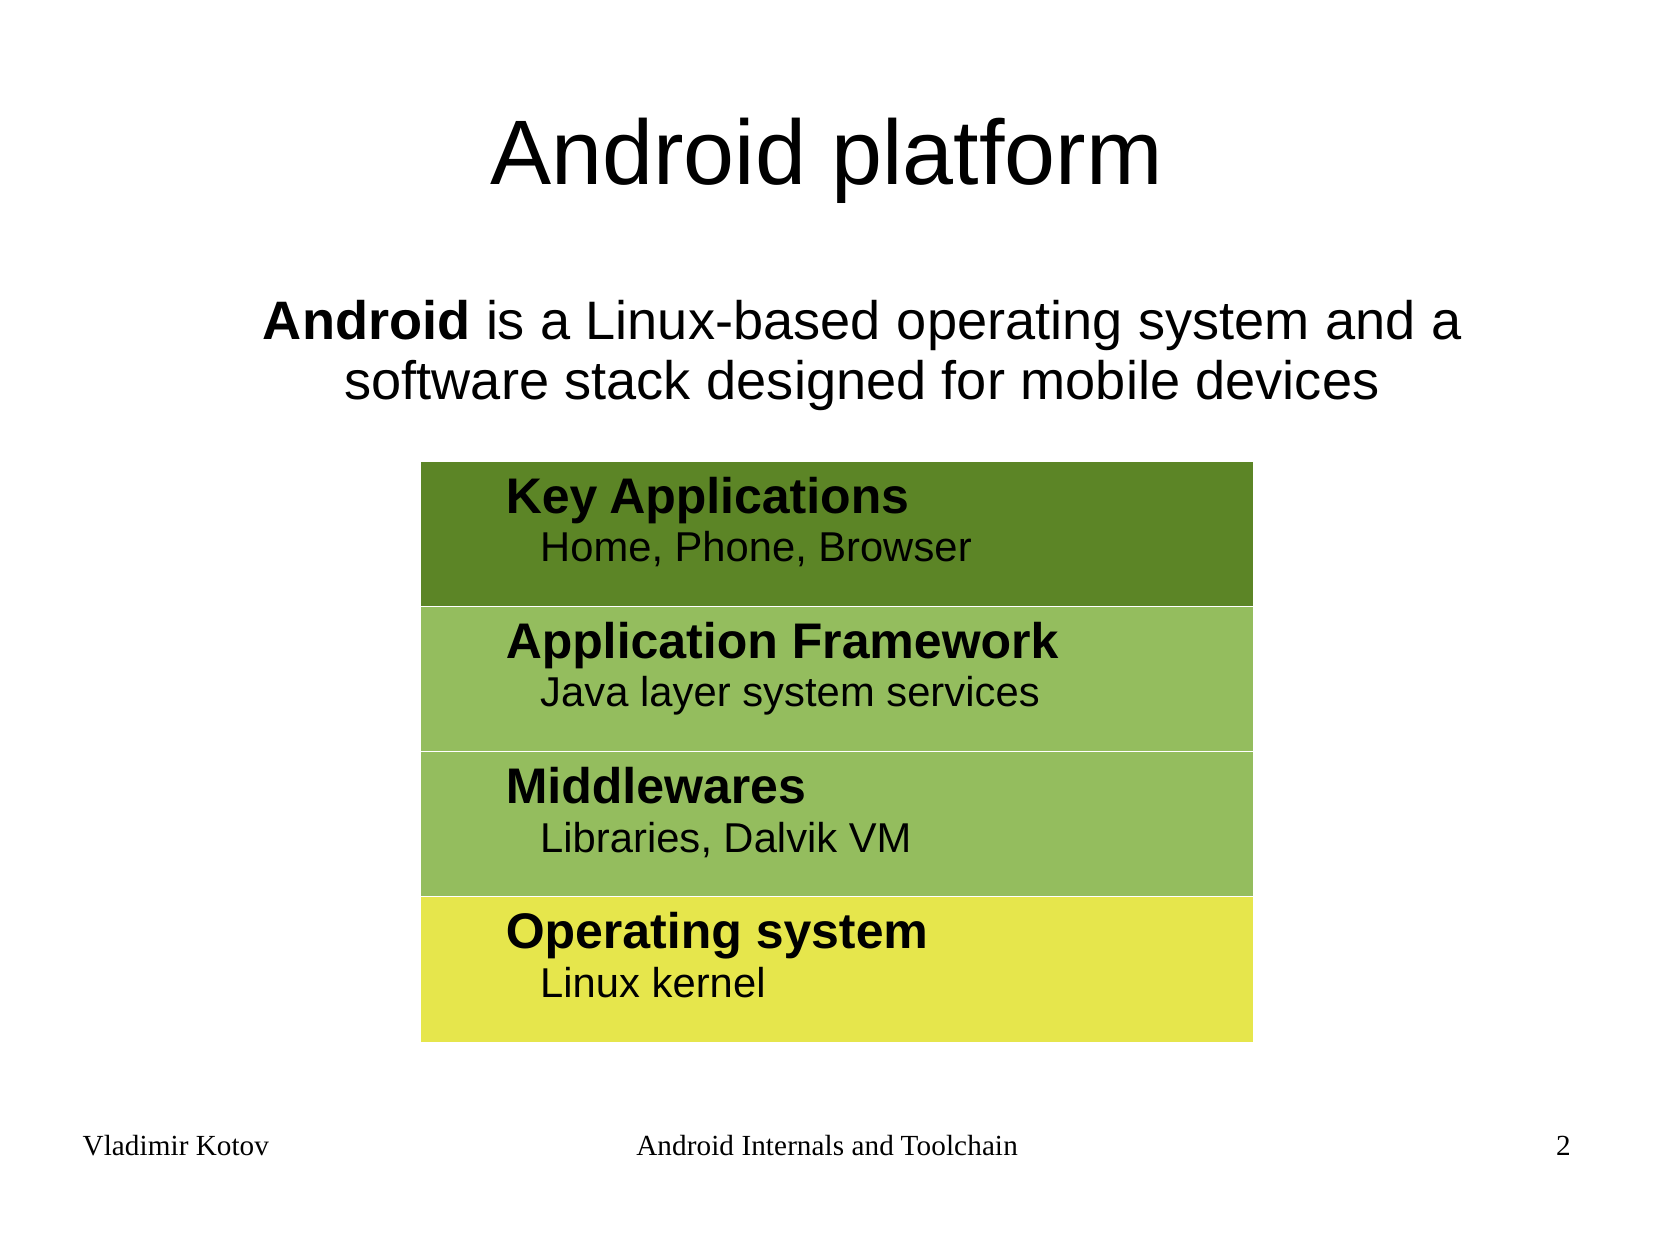

# Android platform
Android is a Linux-based operating system and a software stack designed for mobile devices
| Key Applications Home, Phone, Browser |
| --- |
| Application Framework Java layer system services |
| Middlewares Libraries, Dalvik VM |
| Operating system Linux kernel |
Vladimir Kotov
Android Internals and Toolchain
2